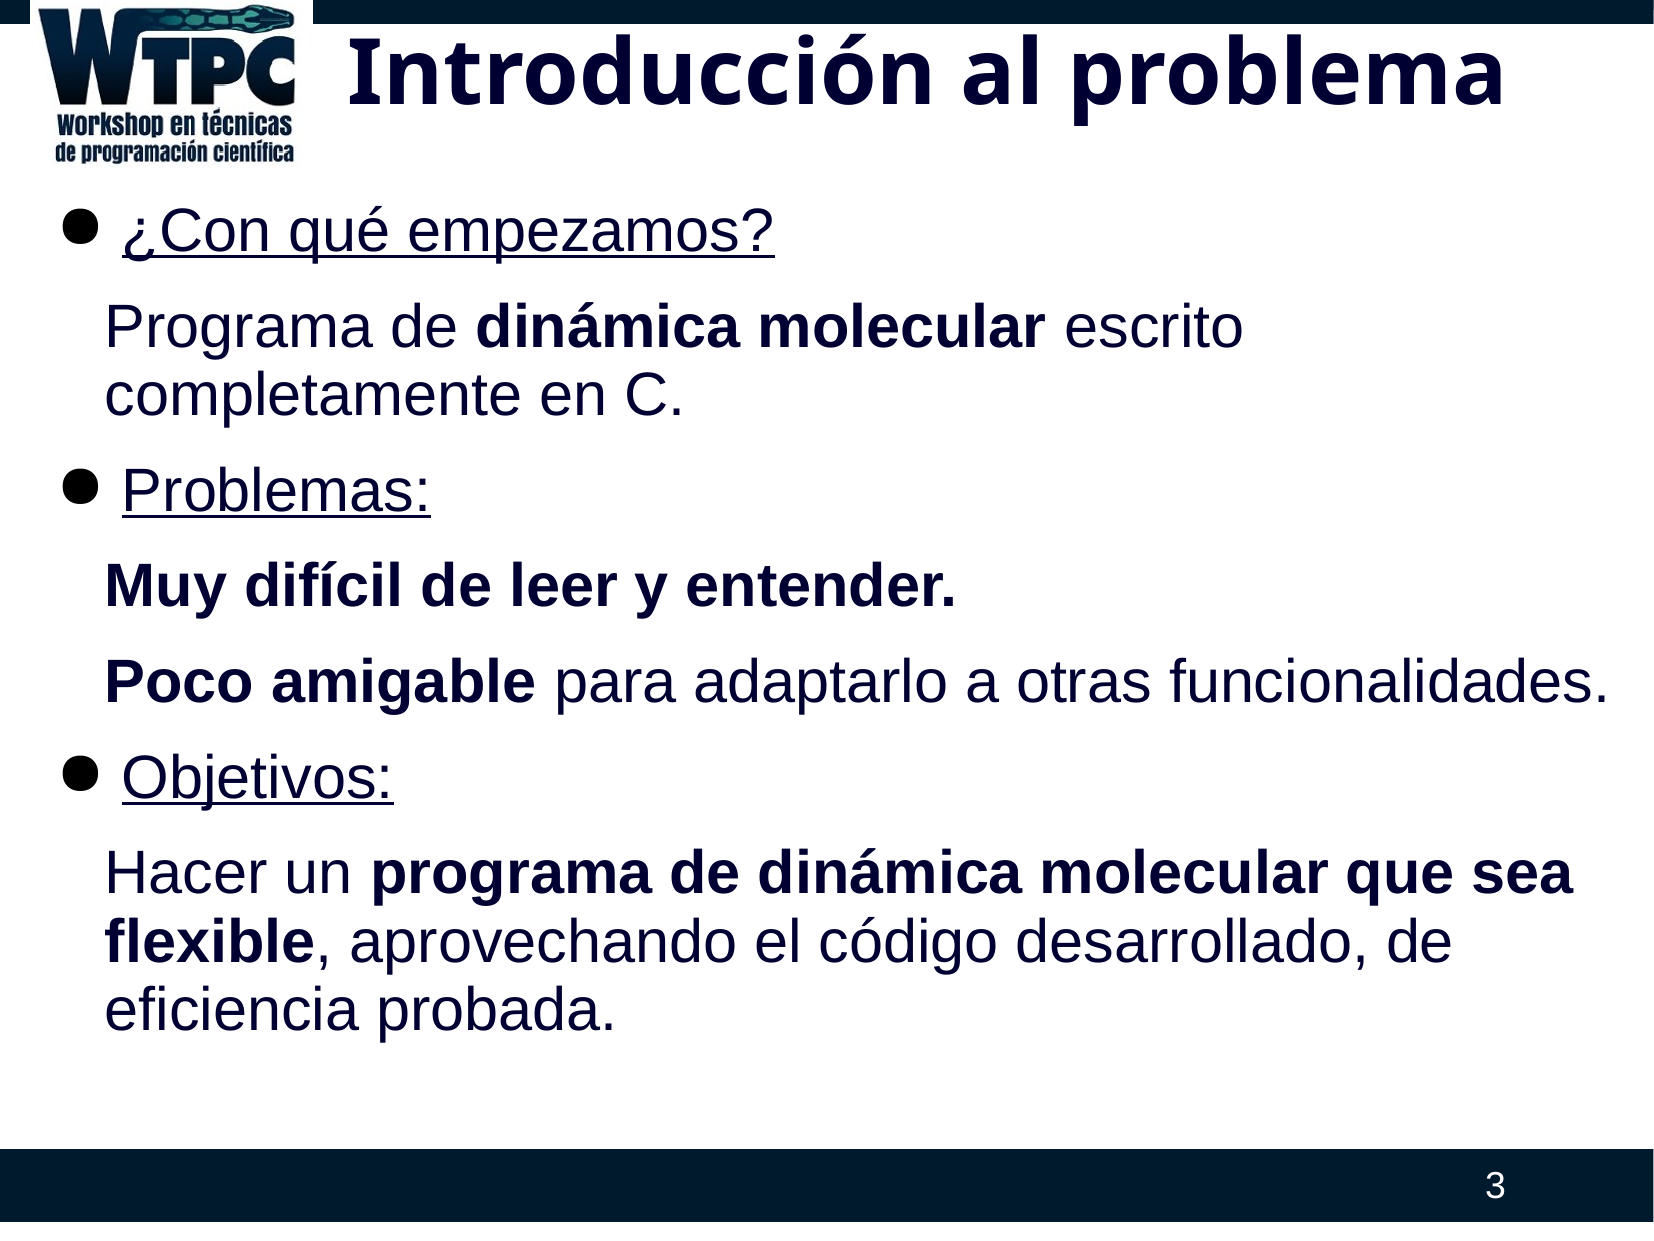

# Introducción al problema
 ¿Con qué empezamos?
Programa de dinámica molecular escrito completamente en C.
 Problemas:
Muy difícil de leer y entender.
Poco amigable para adaptarlo a otras funcionalidades.
 Objetivos:
Hacer un programa de dinámica molecular que sea flexible, aprovechando el código desarrollado, de eficiencia probada.